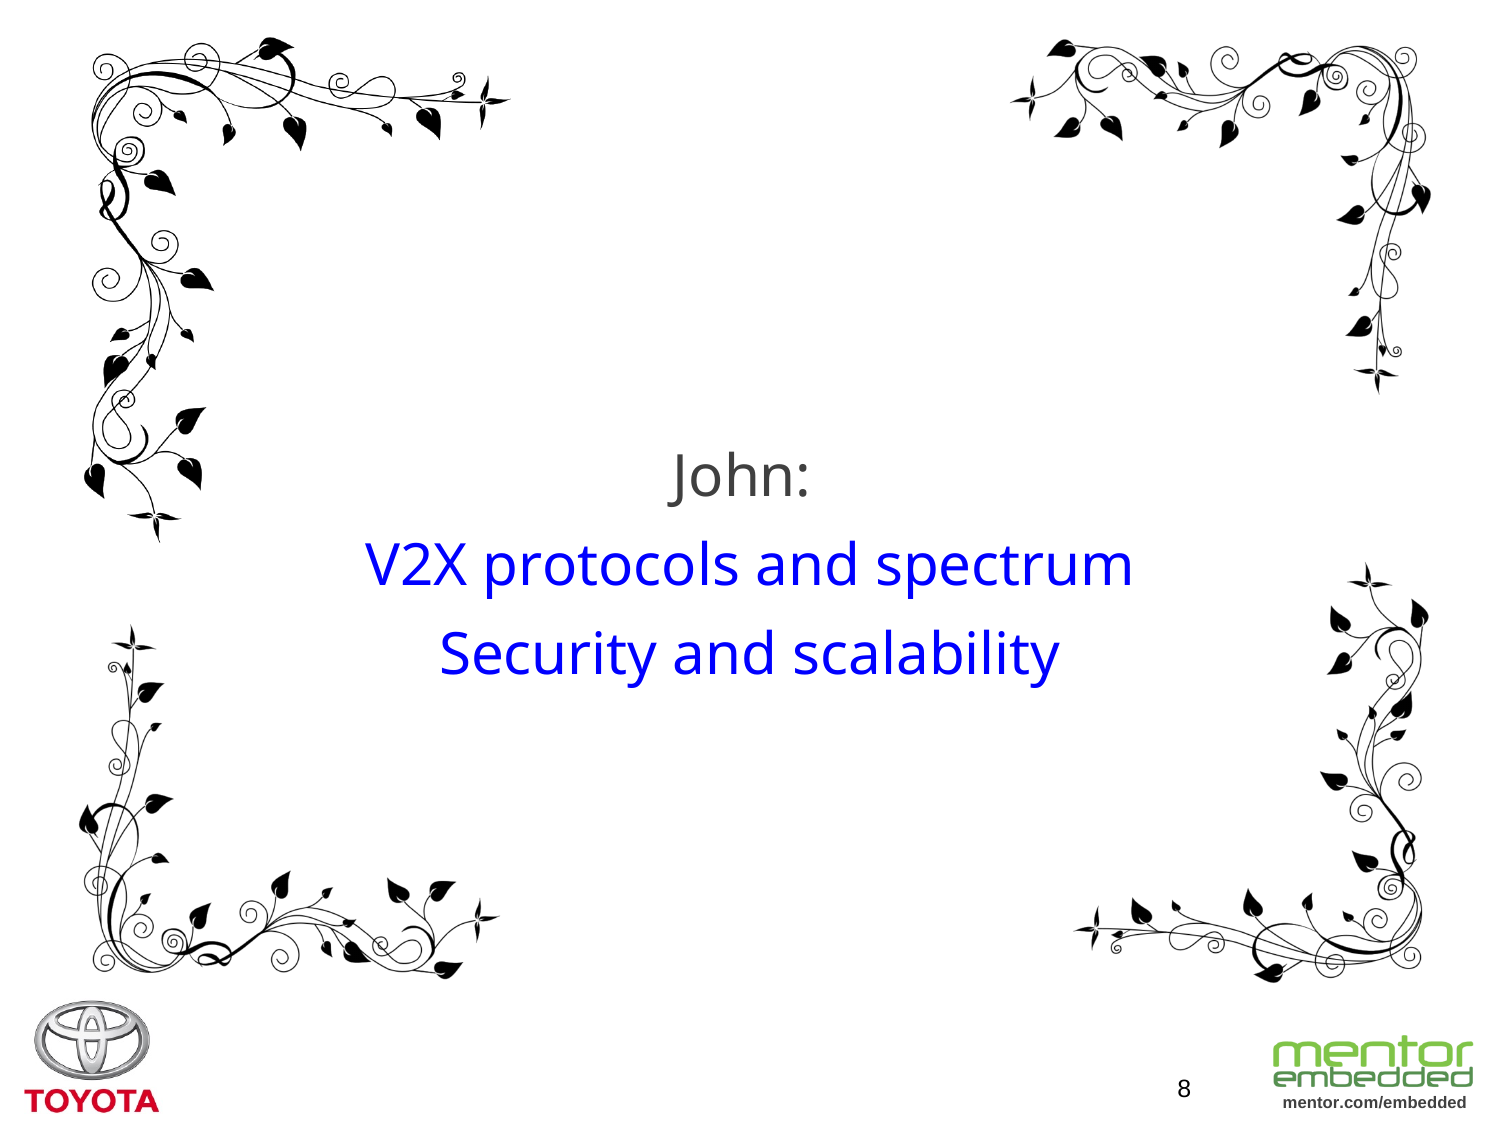

John:
V2X protocols and spectrum
Security and scalability